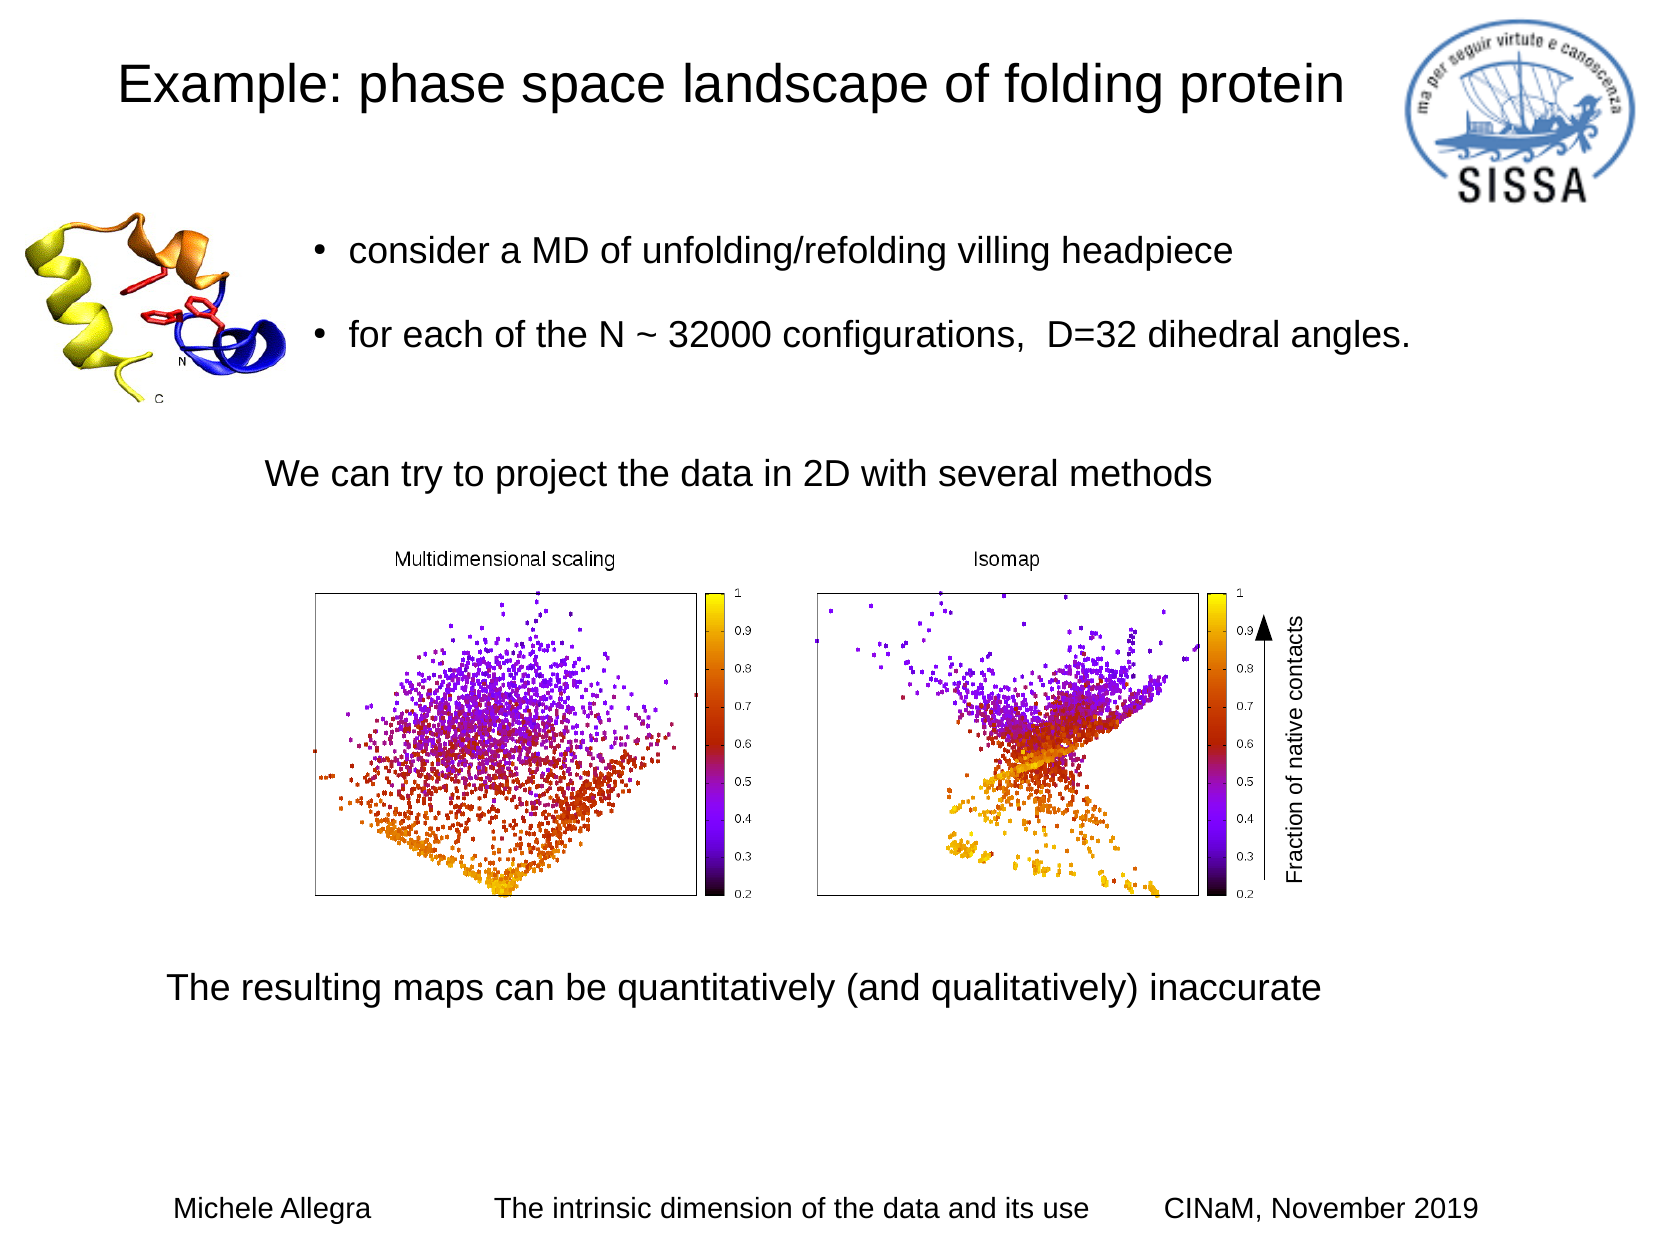

# Example: phase space landscape of folding protein
consider a MD of unfolding/refolding villing headpiece
for each of the N ~ 32000 configurations, D=32 dihedral angles.
We can try to project the data in 2D with several methods
Fraction of native contacts
The resulting maps can be quantitatively (and qualitatively) inaccurate
Michele Allegra The intrinsic dimension of the data and its use CINaM, November 2019